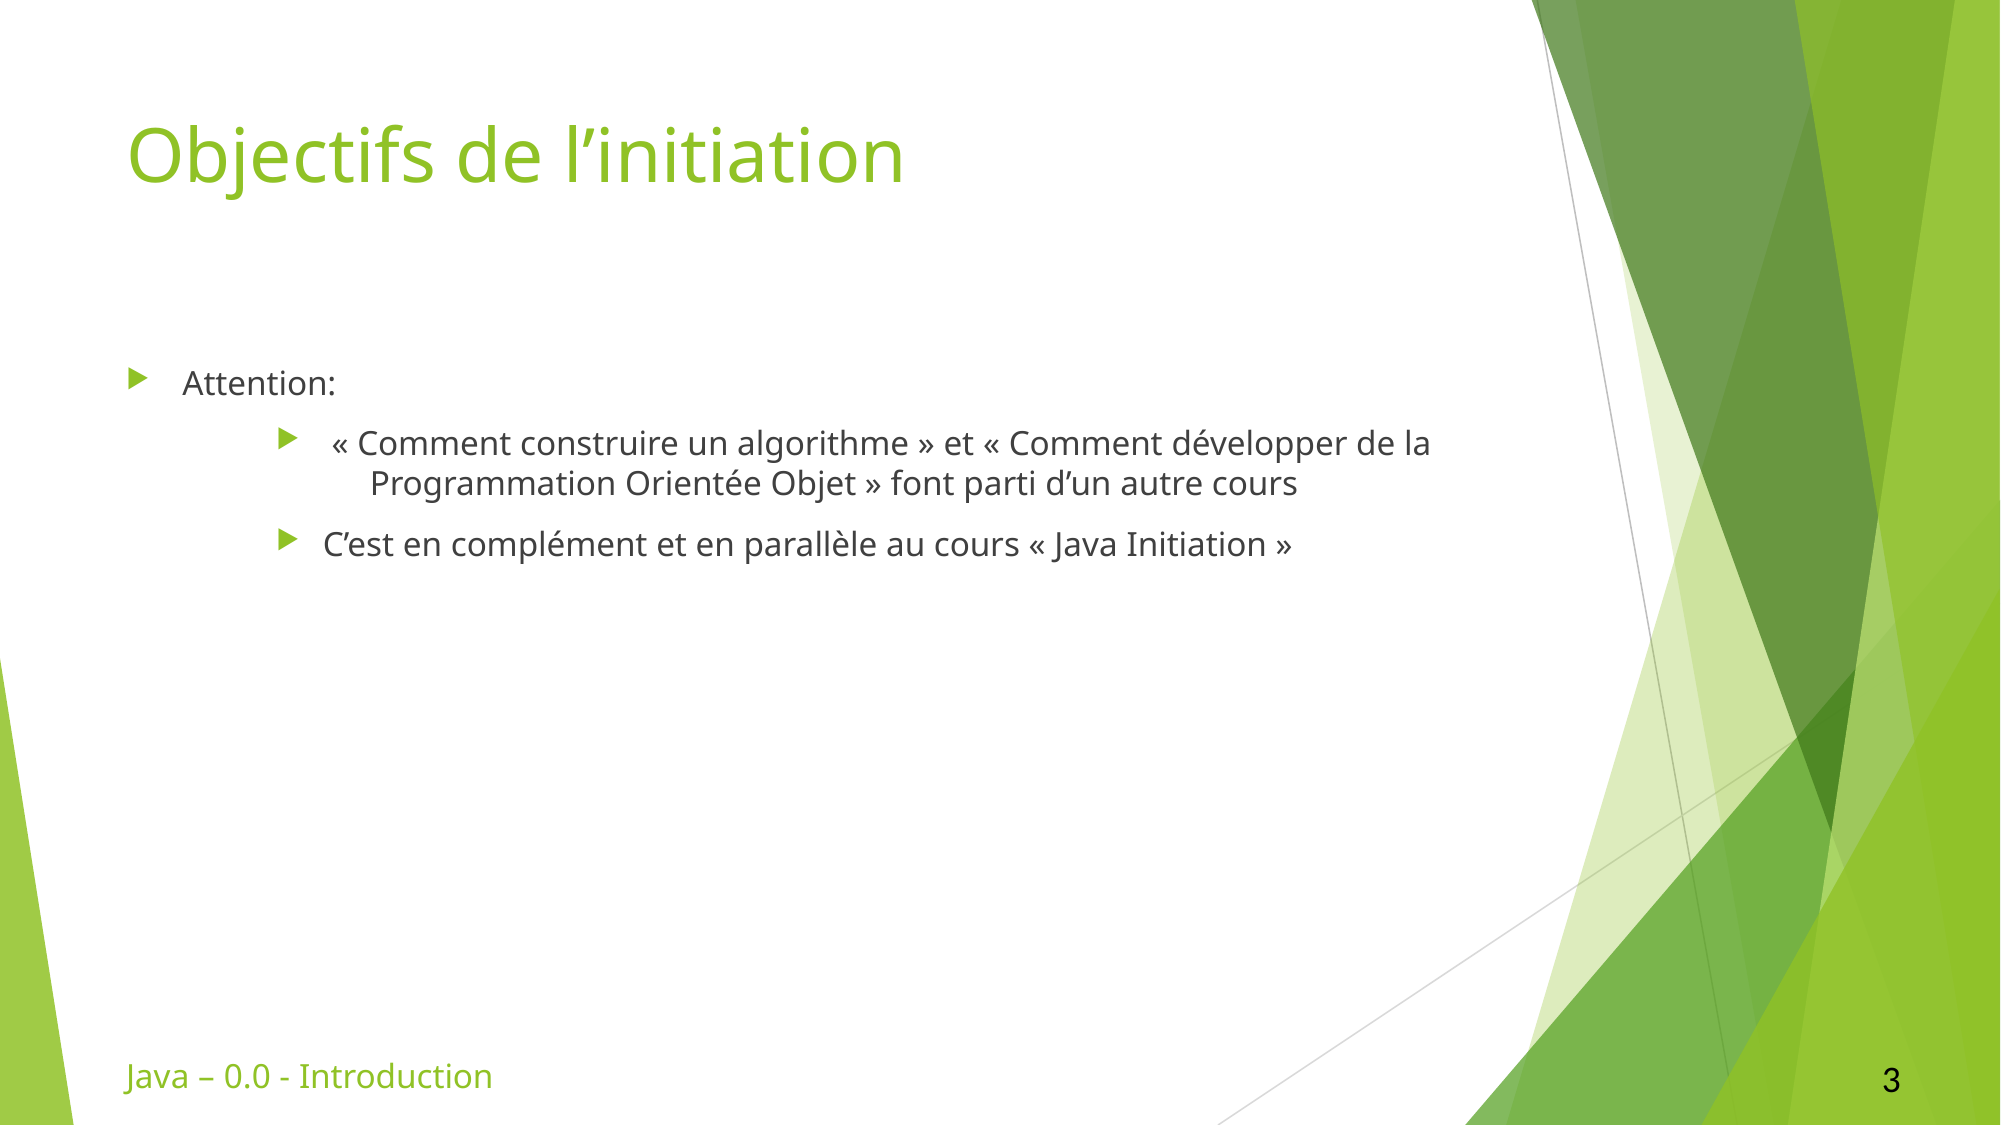

# Objectifs de l’initiation
Attention:
 « Comment construire un algorithme » et « Comment développer de la Programmation Orientée Objet » font parti d’un autre cours
C’est en complément et en parallèle au cours « Java Initiation »
Java – 0.0 - Introduction